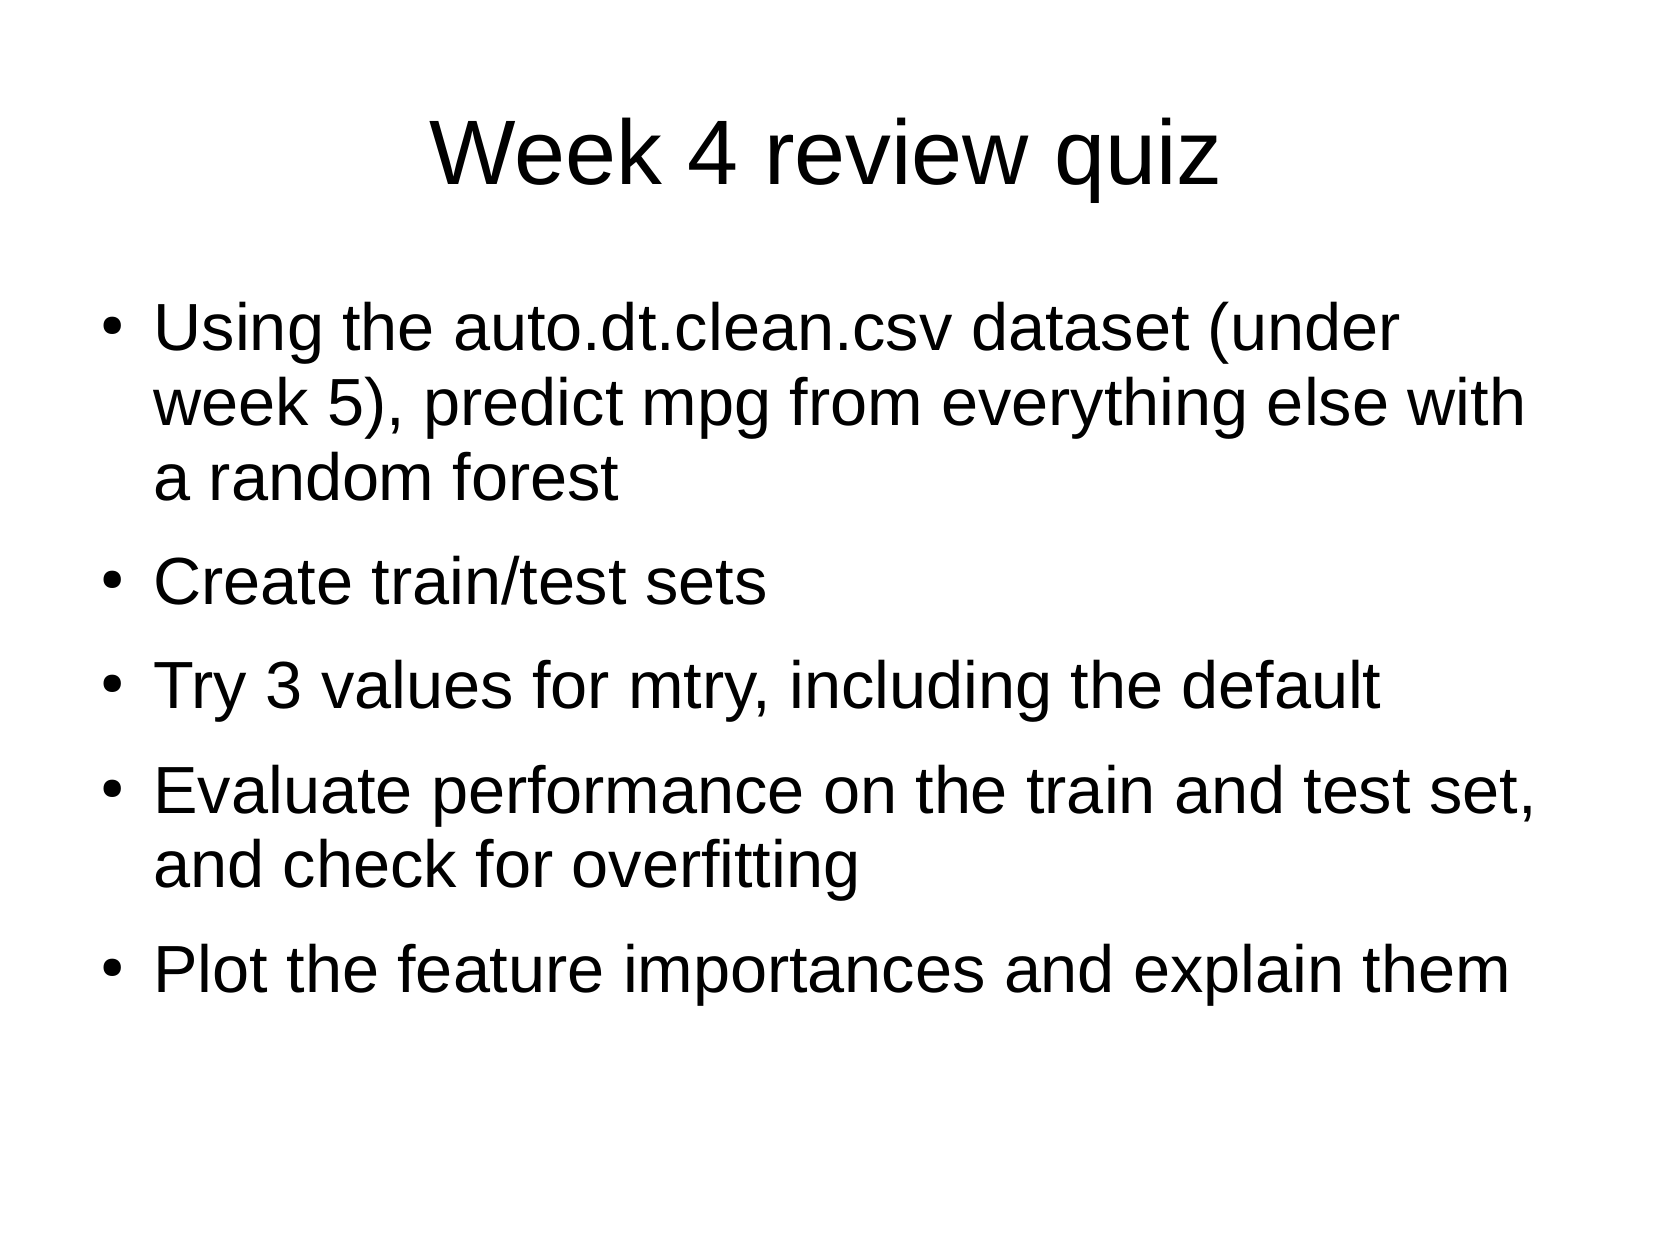

# Week 4 review quiz
Using the auto.dt.clean.csv dataset (under week 5), predict mpg from everything else with a random forest
Create train/test sets
Try 3 values for mtry, including the default
Evaluate performance on the train and test set, and check for overfitting
Plot the feature importances and explain them